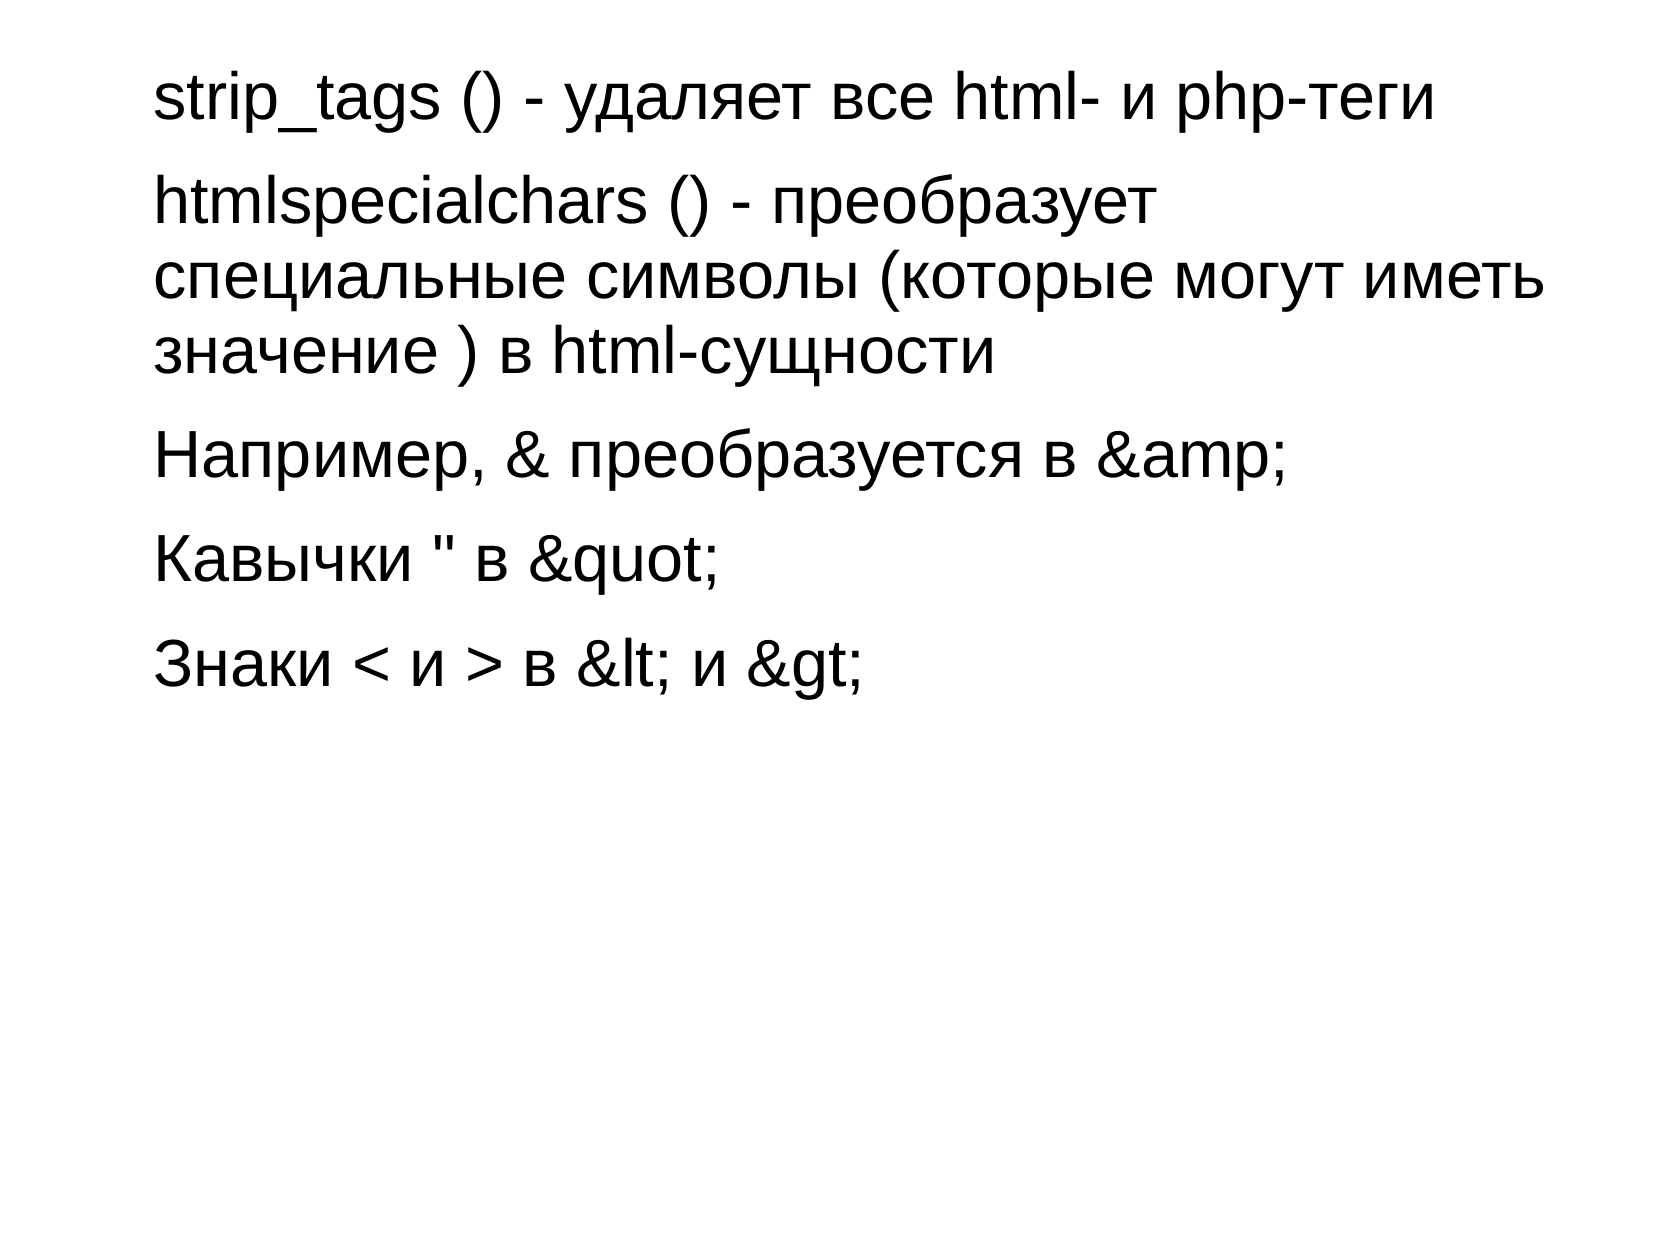

# strip_tags () - удаляет все html- и php-теги
htmlspecialchars () - преобразует специальные символы (которые могут иметь значение ) в html-сущности
Например, & преобразуется в &amp;
Кавычки " в &quot;
Знаки < и > в &lt; и &gt;